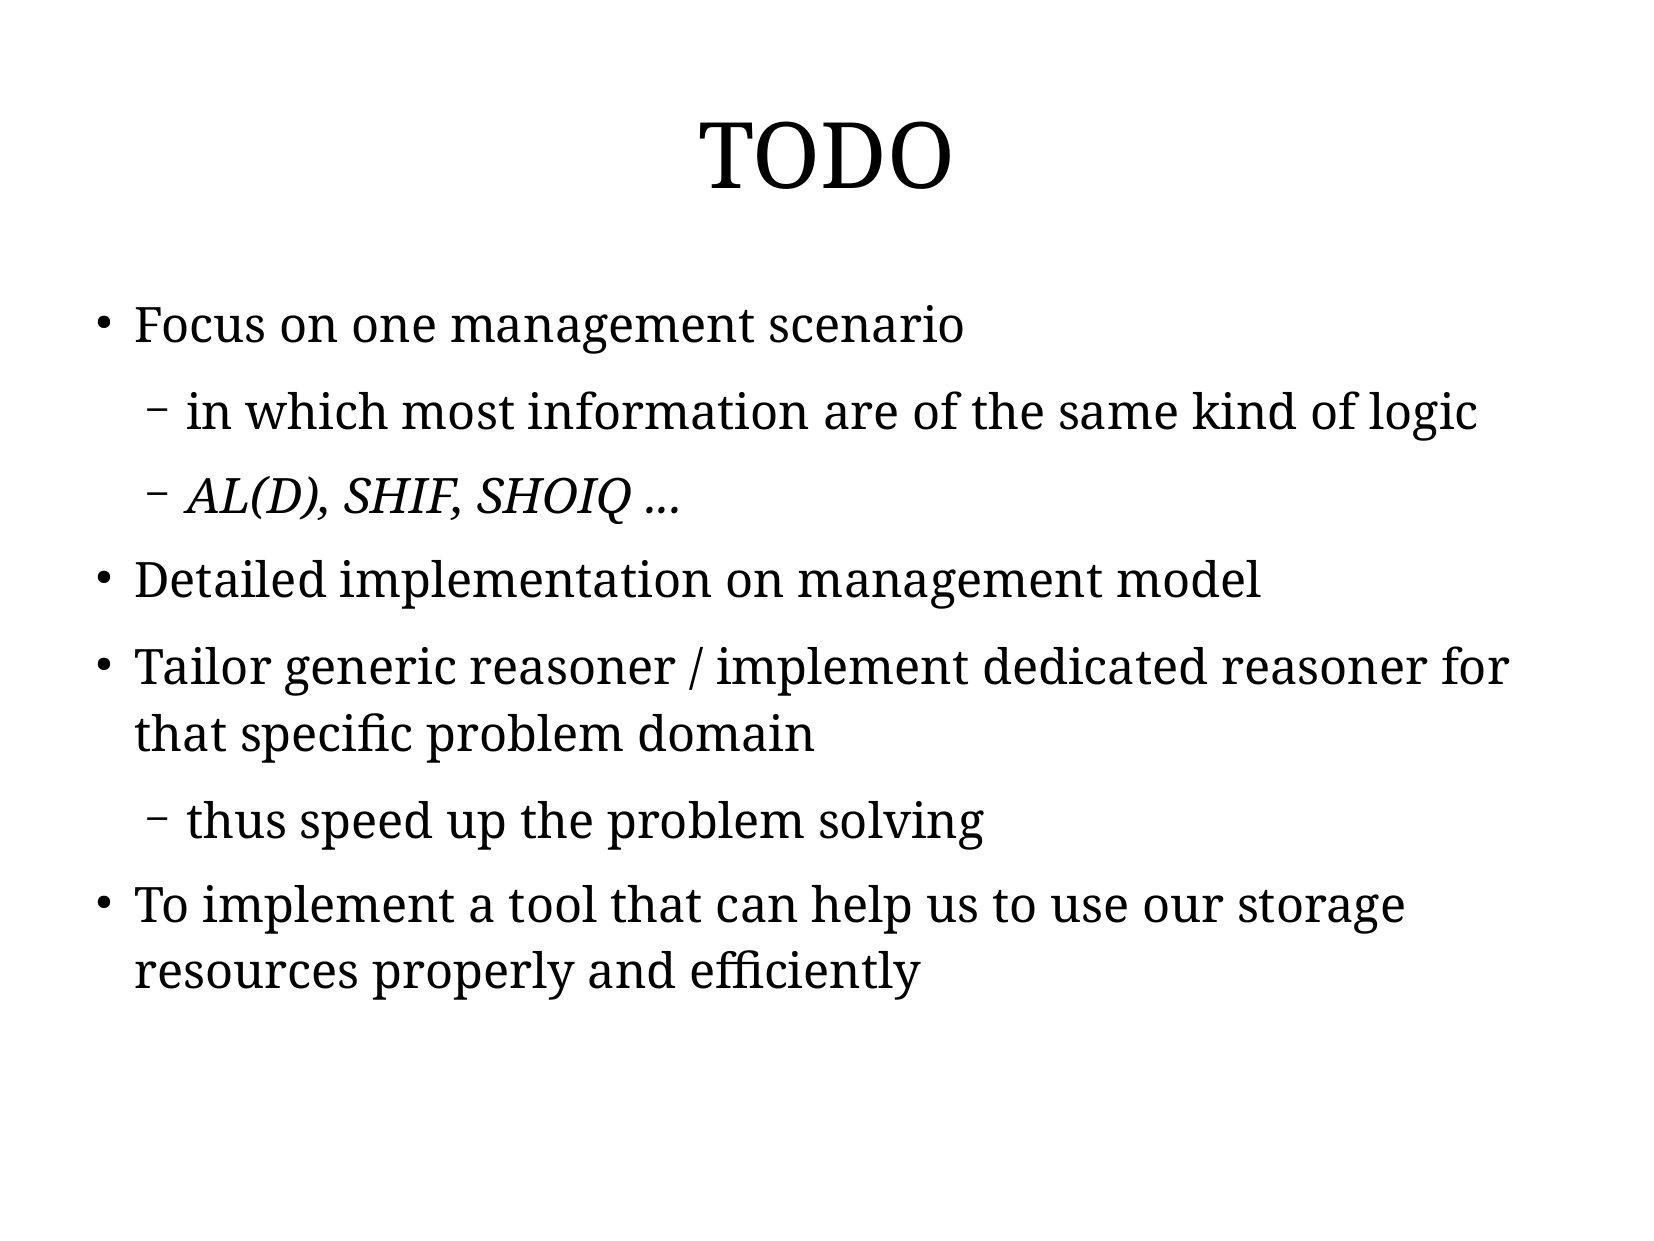

# TODO
Focus on one management scenario
in which most information are of the same kind of logic
AL(D), SHIF, SHOIQ ...
Detailed implementation on management model
Tailor generic reasoner / implement dedicated reasoner for that specific problem domain
thus speed up the problem solving
To implement a tool that can help us to use our storage resources properly and efficiently